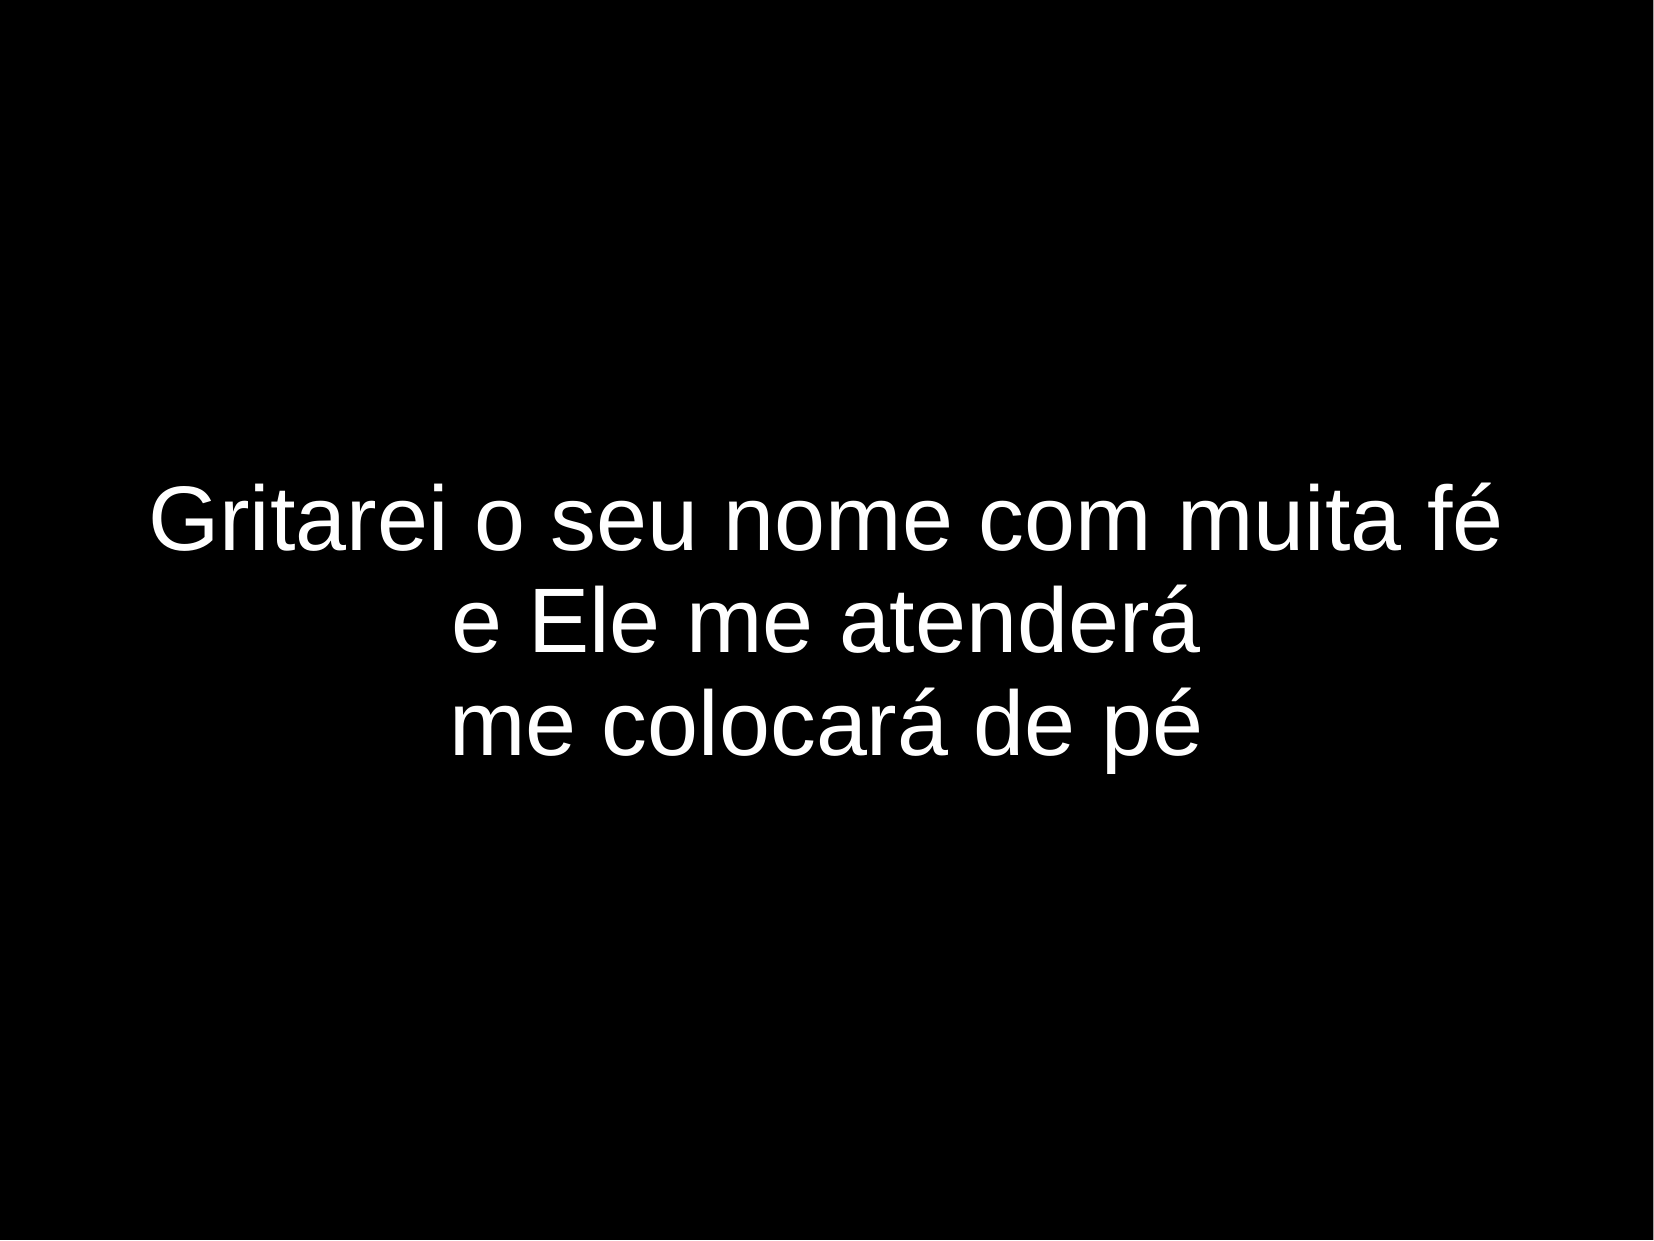

# Gritarei o seu nome com muita fé
e Ele me atenderá
me colocará de pé